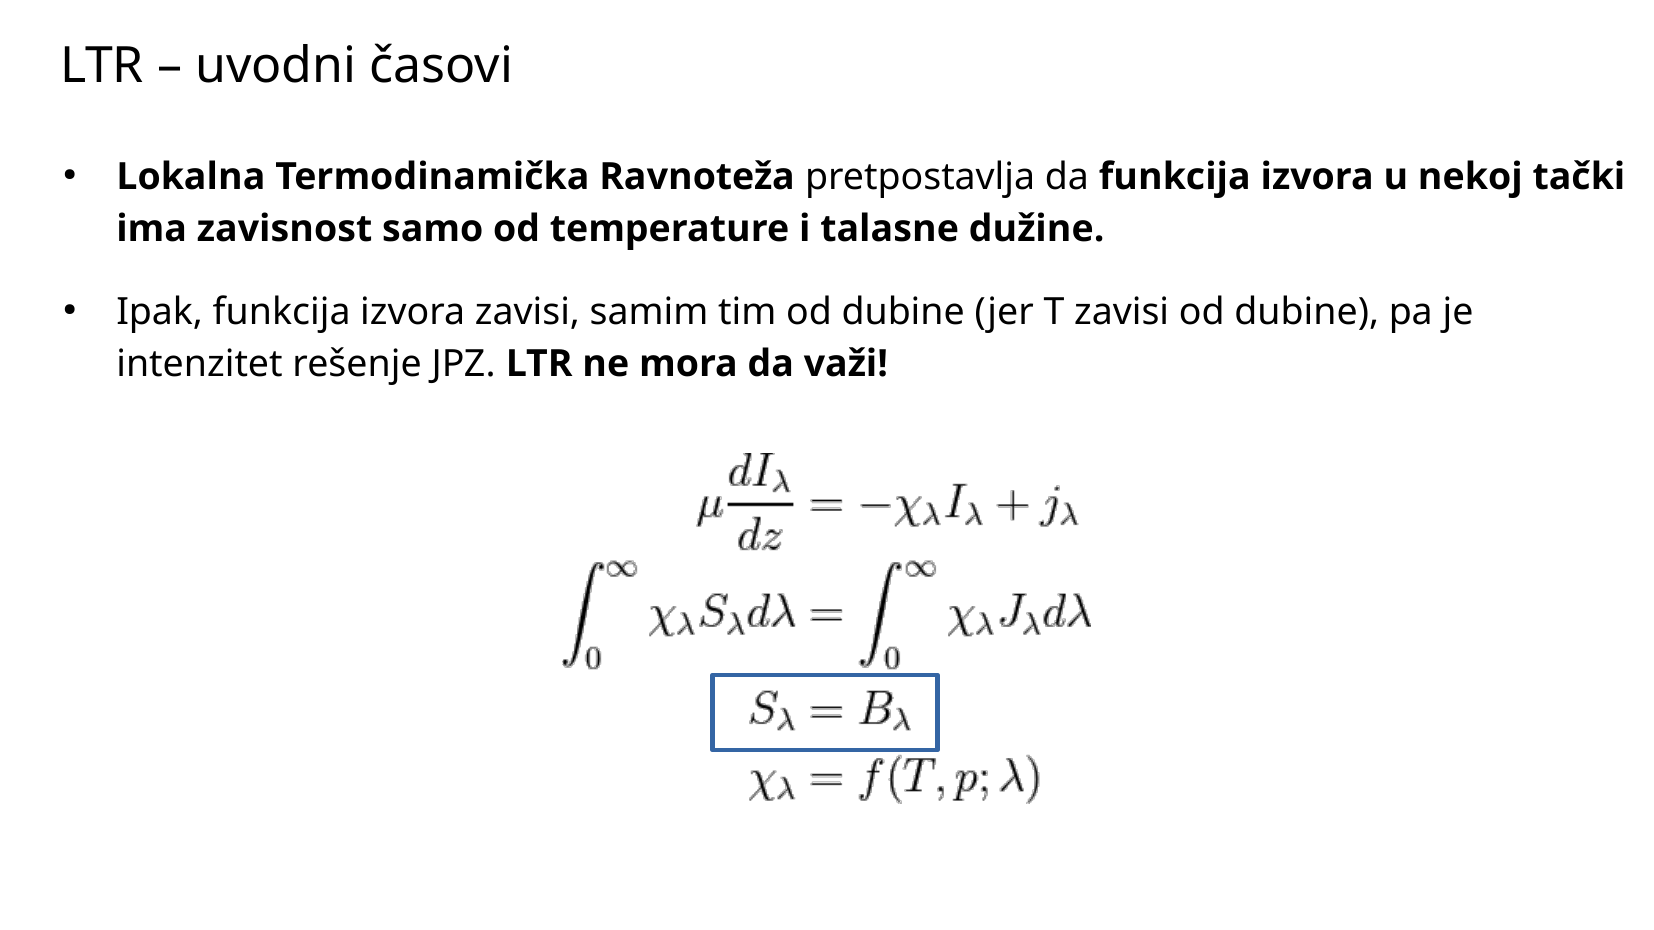

# LTR – uvodni časovi
Lokalna Termodinamička Ravnoteža pretpostavlja da funkcija izvora u nekoj tački ima zavisnost samo od temperature i talasne dužine.
Ipak, funkcija izvora zavisi, samim tim od dubine (jer T zavisi od dubine), pa je intenzitet rešenje JPZ. LTR ne mora da važi!